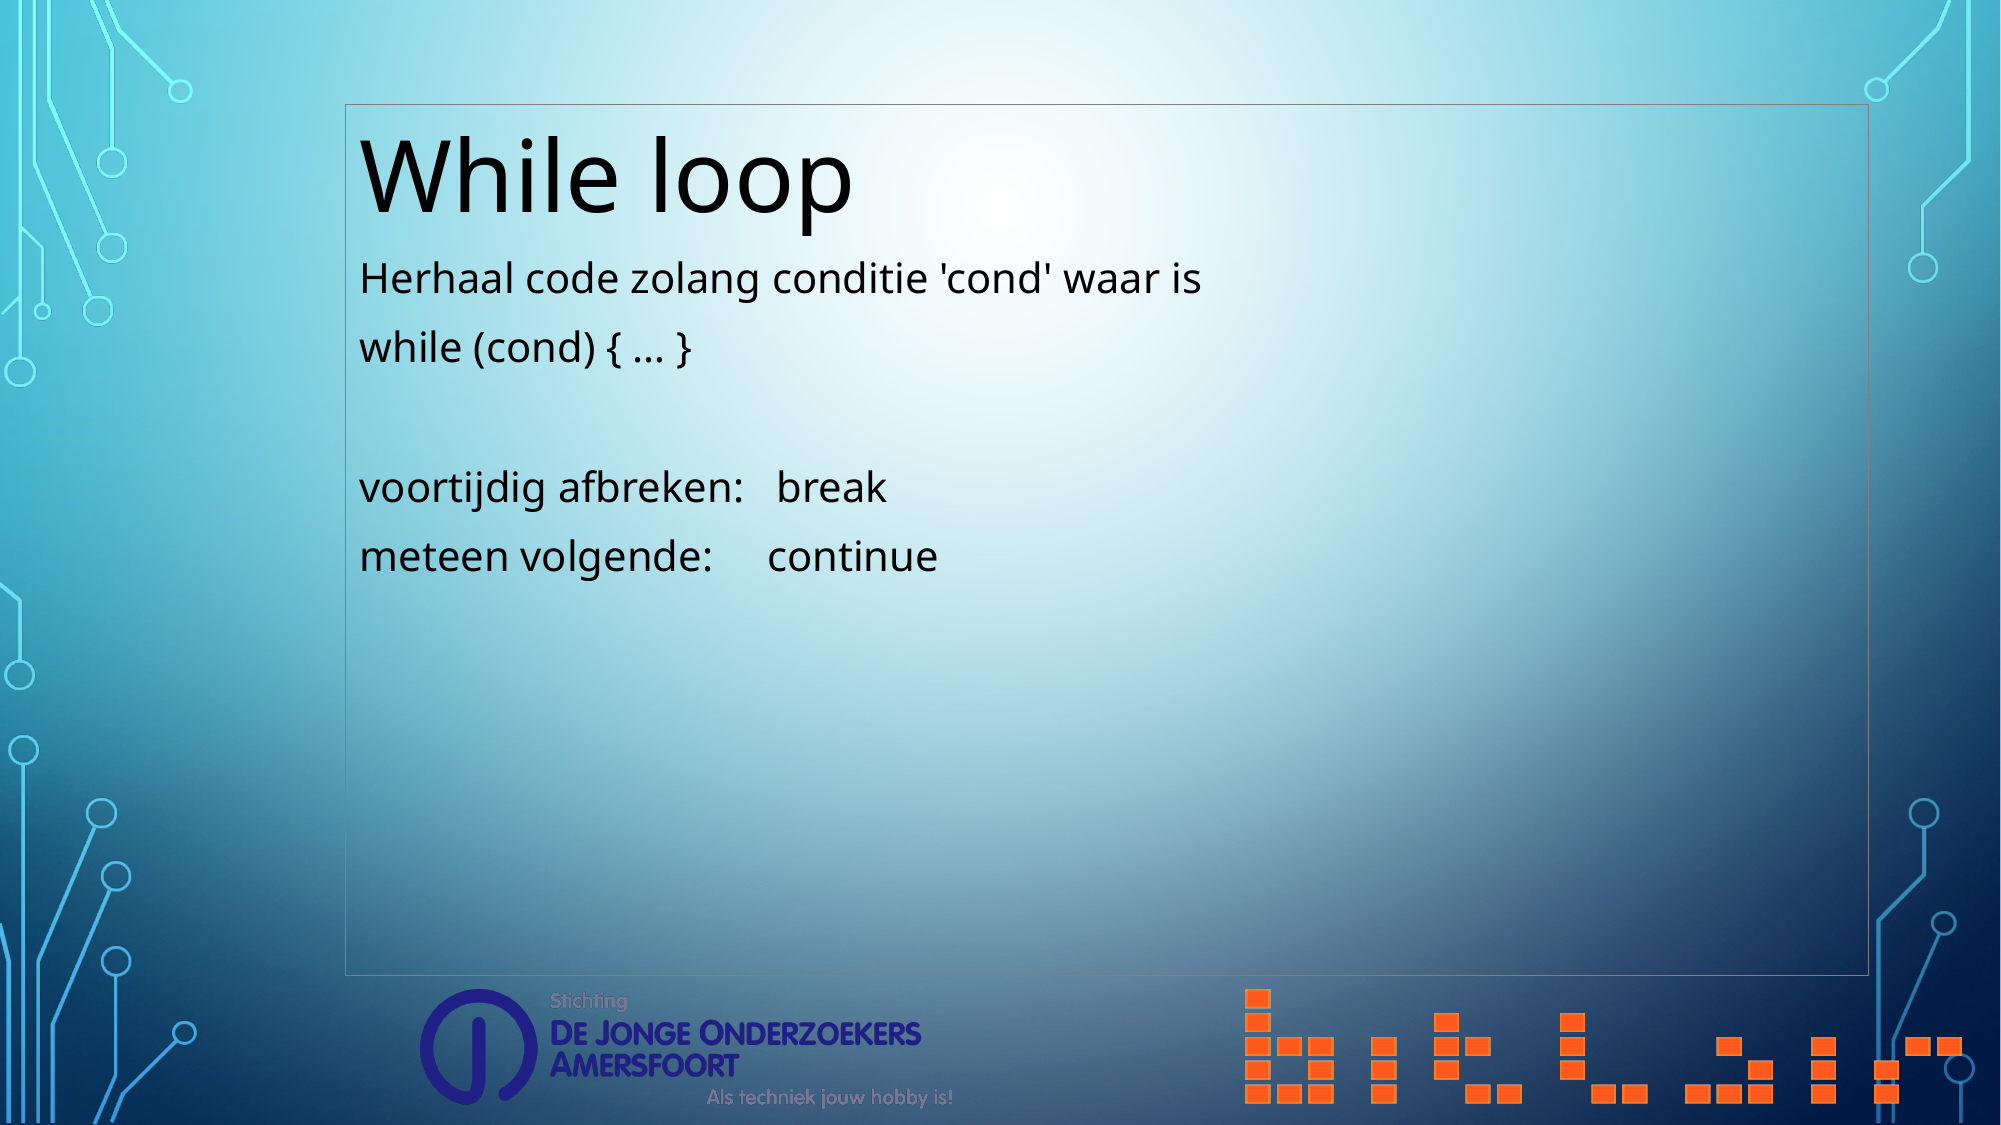

While loop
Herhaal code zolang conditie 'cond' waar is
while (cond) { … }
voortijdig afbreken: break
meteen volgende: continue